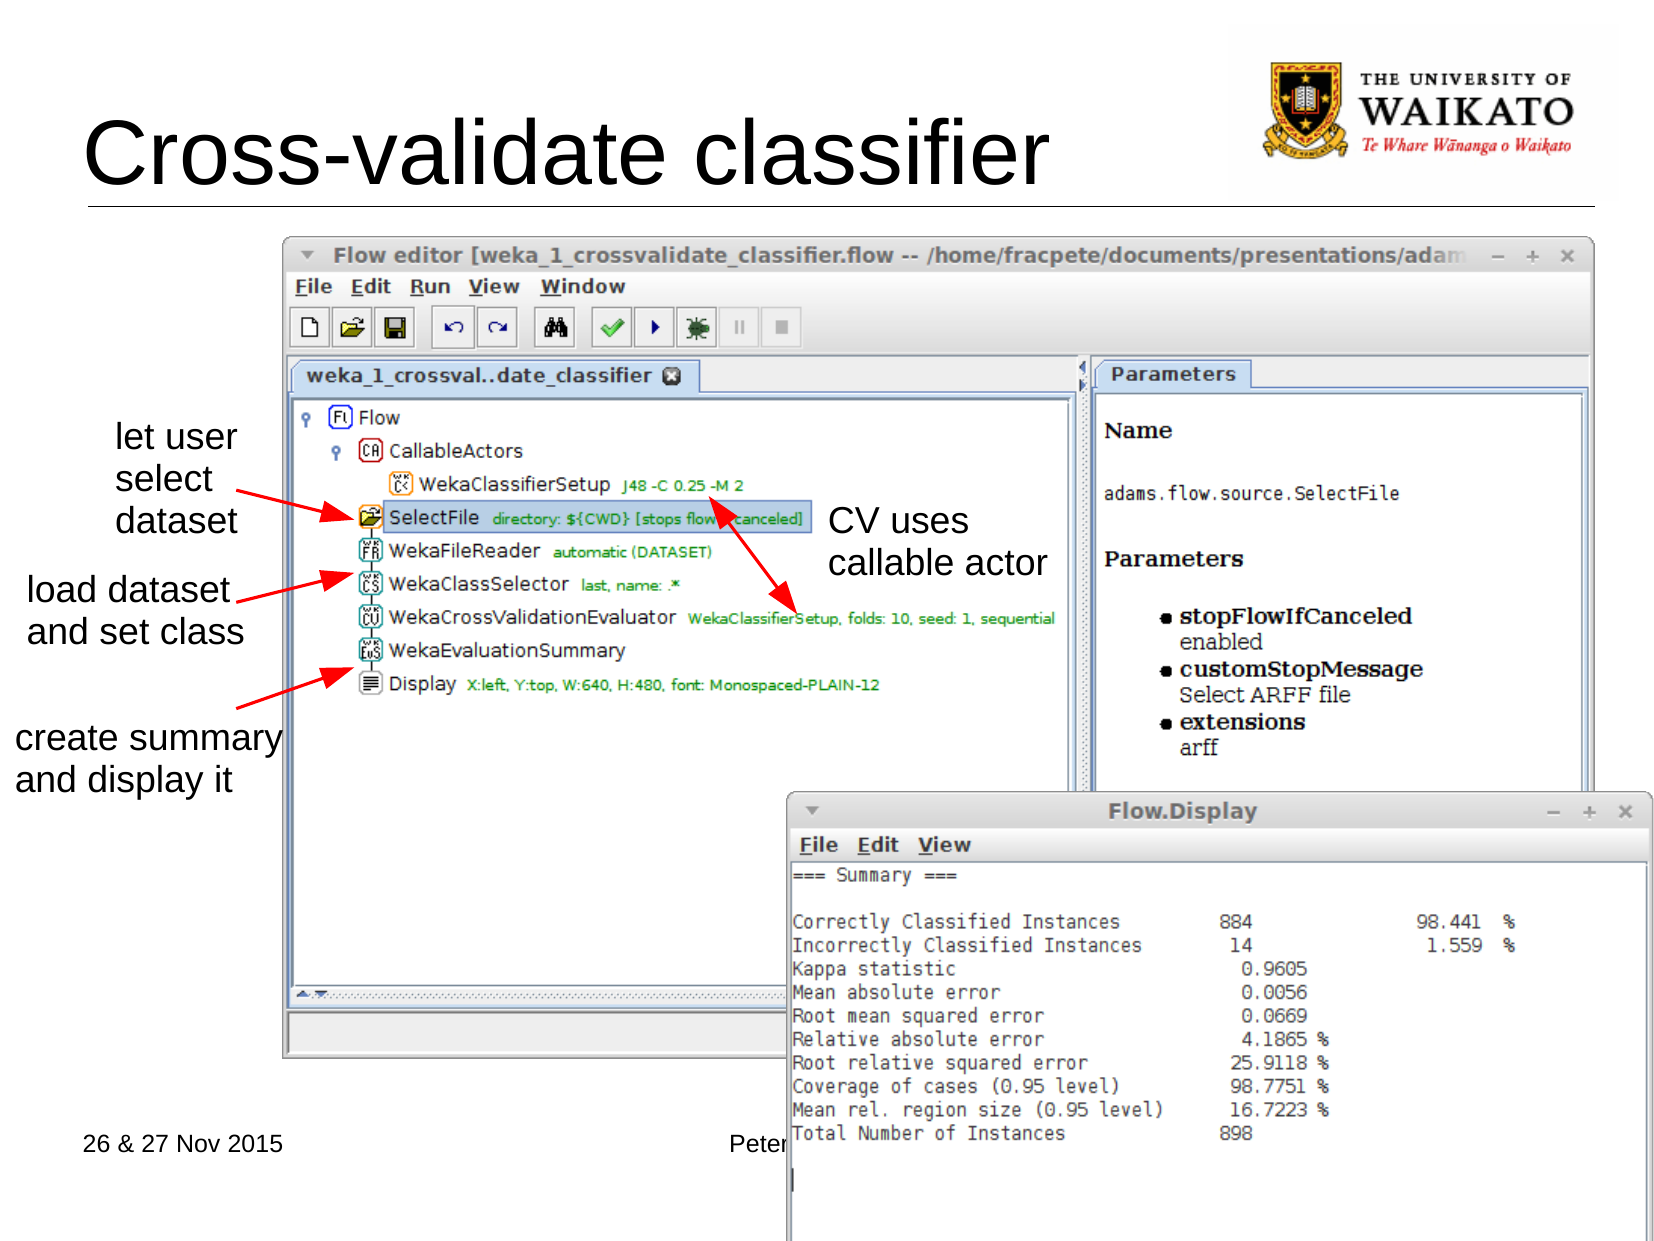

# Cross-validate classifier
let user
select
dataset
CV uses
callable actor
load dataset
and set class
create summary
and display it
26 & 27 Nov 2015
Peter Reutemann
5